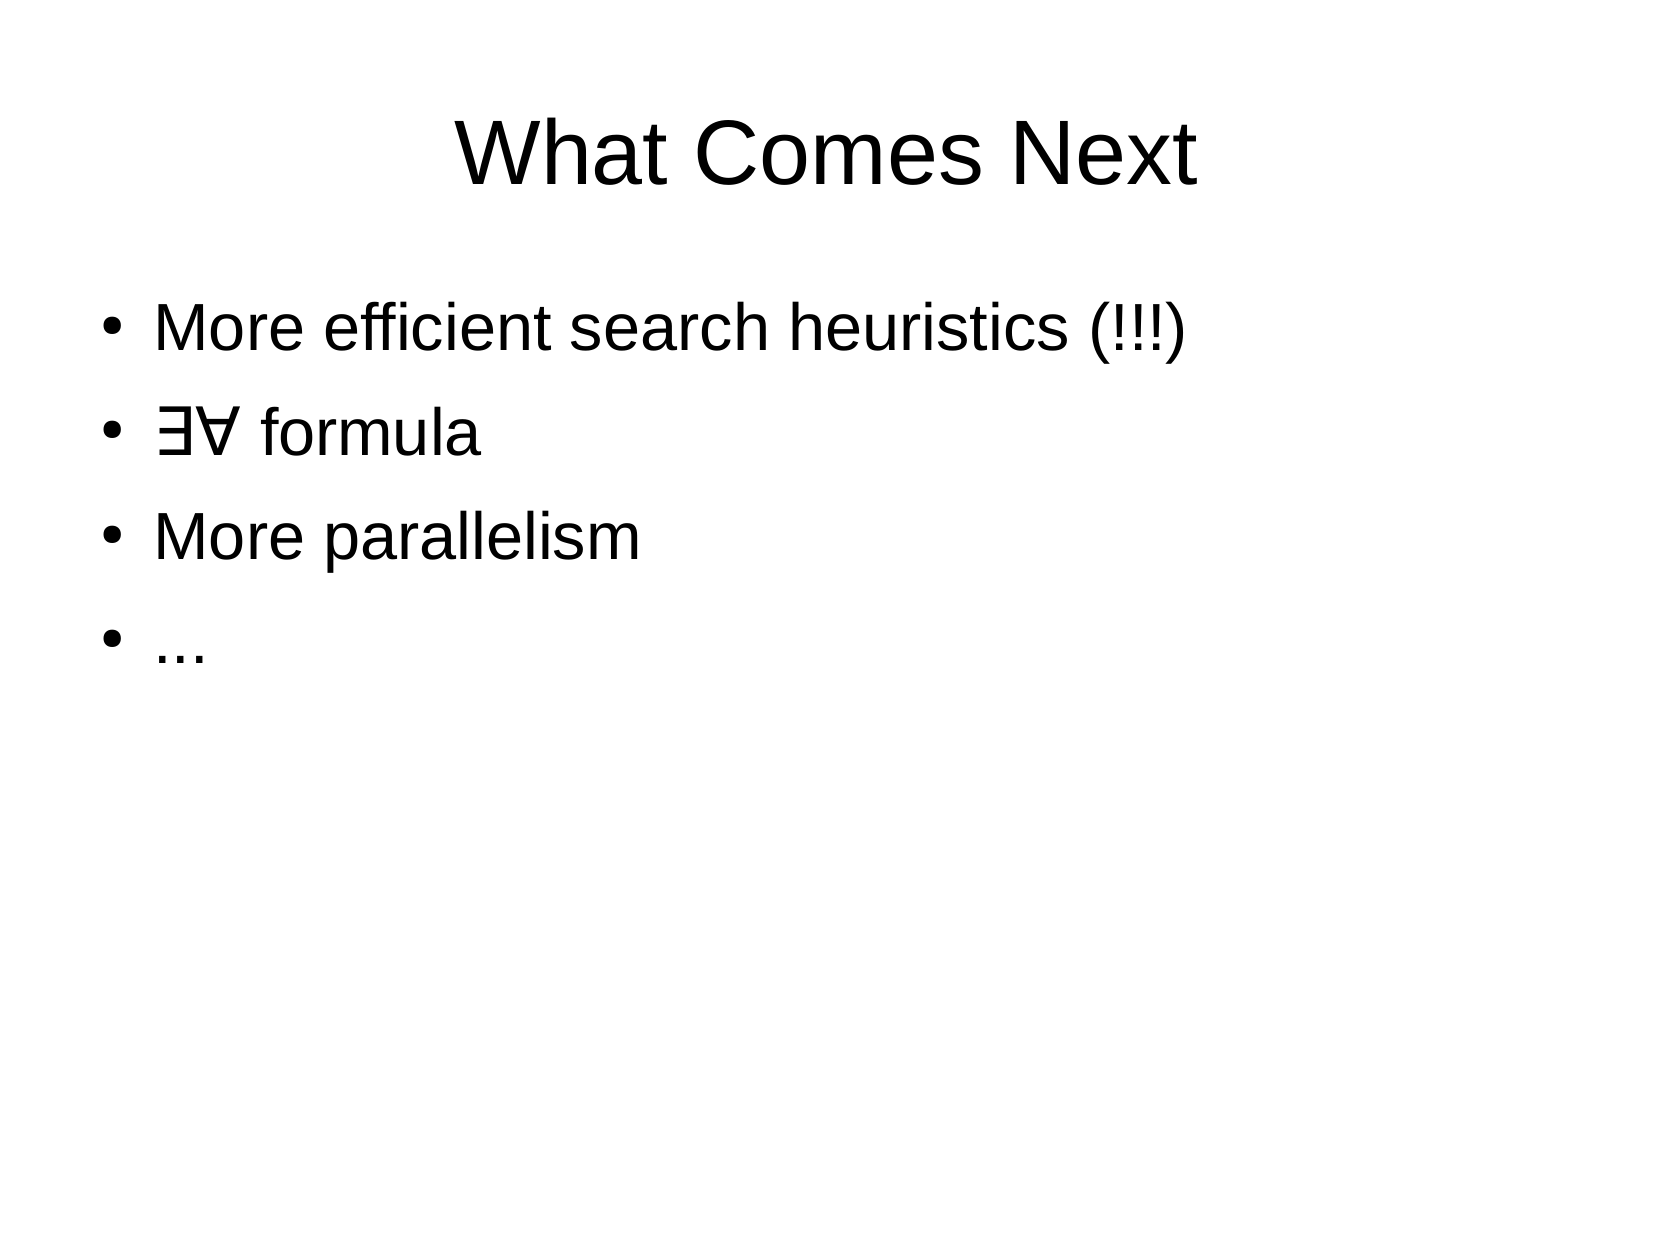

# What Comes Next
More efficient search heuristics (!!!)
∃∀ formula
More parallelism
...